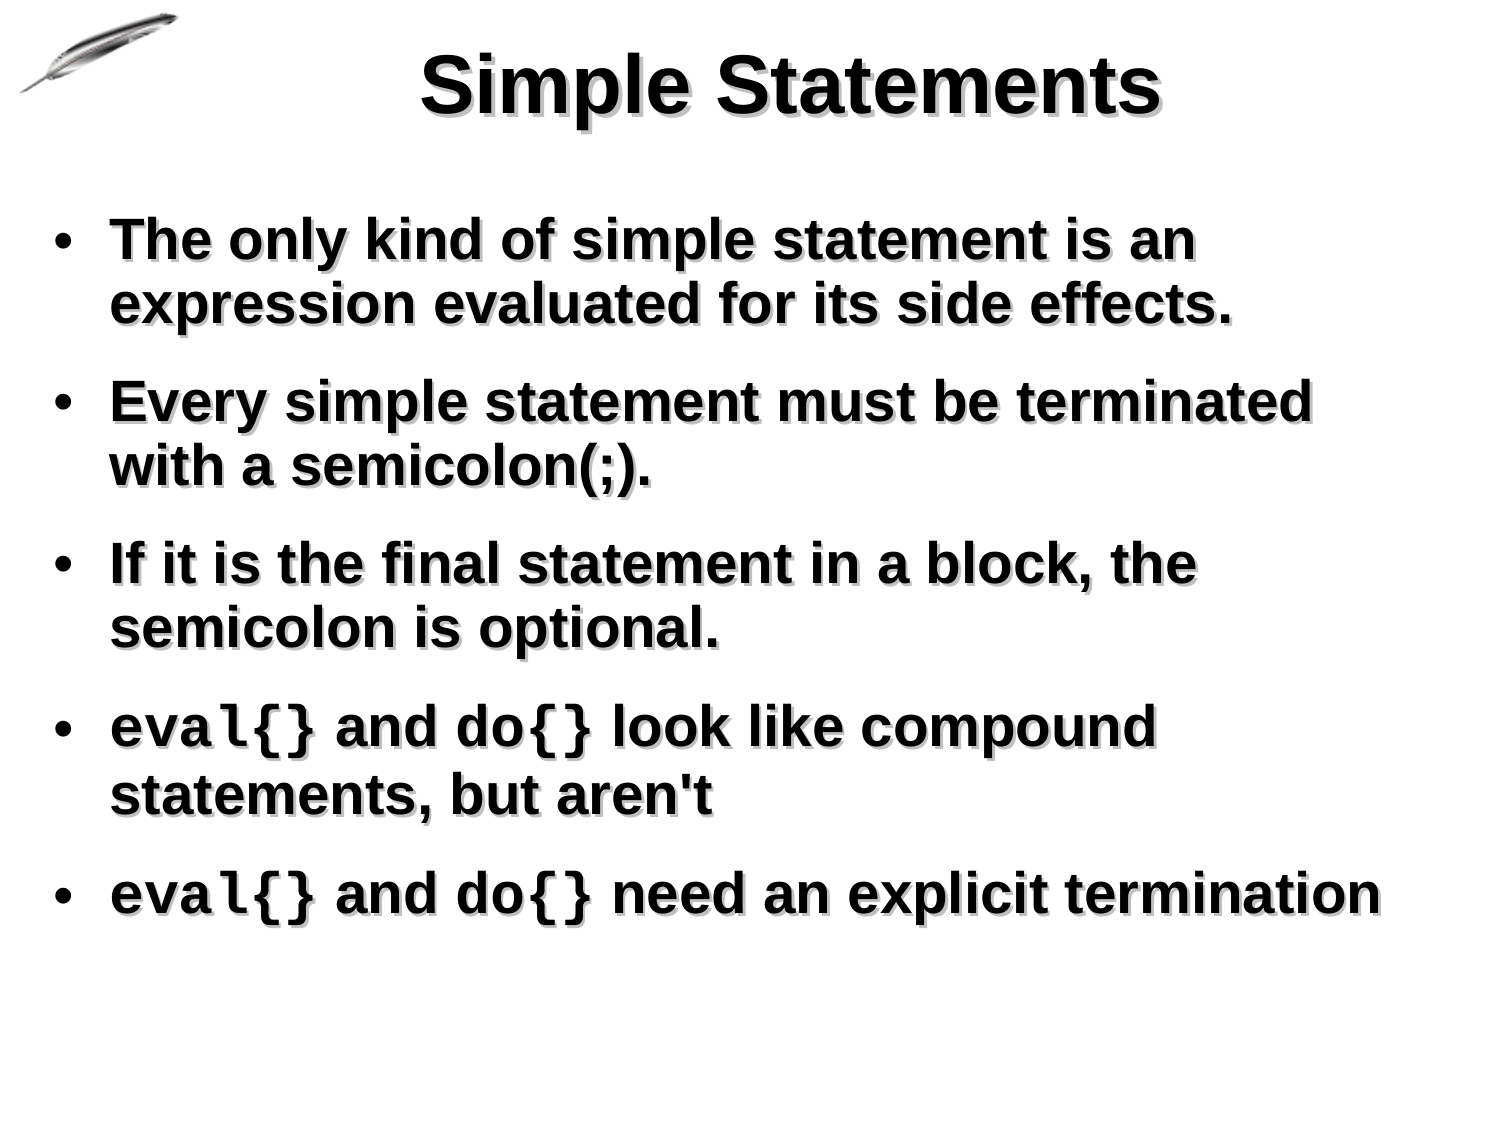

# Simple Statements
The only kind of simple statement is an expression evaluated for its side effects.
Every simple statement must be terminated with a semicolon(;).
If it is the final statement in a block, the semicolon is optional.
eval{} and do{} look like compound statements, but aren't
eval{} and do{} need an explicit termination